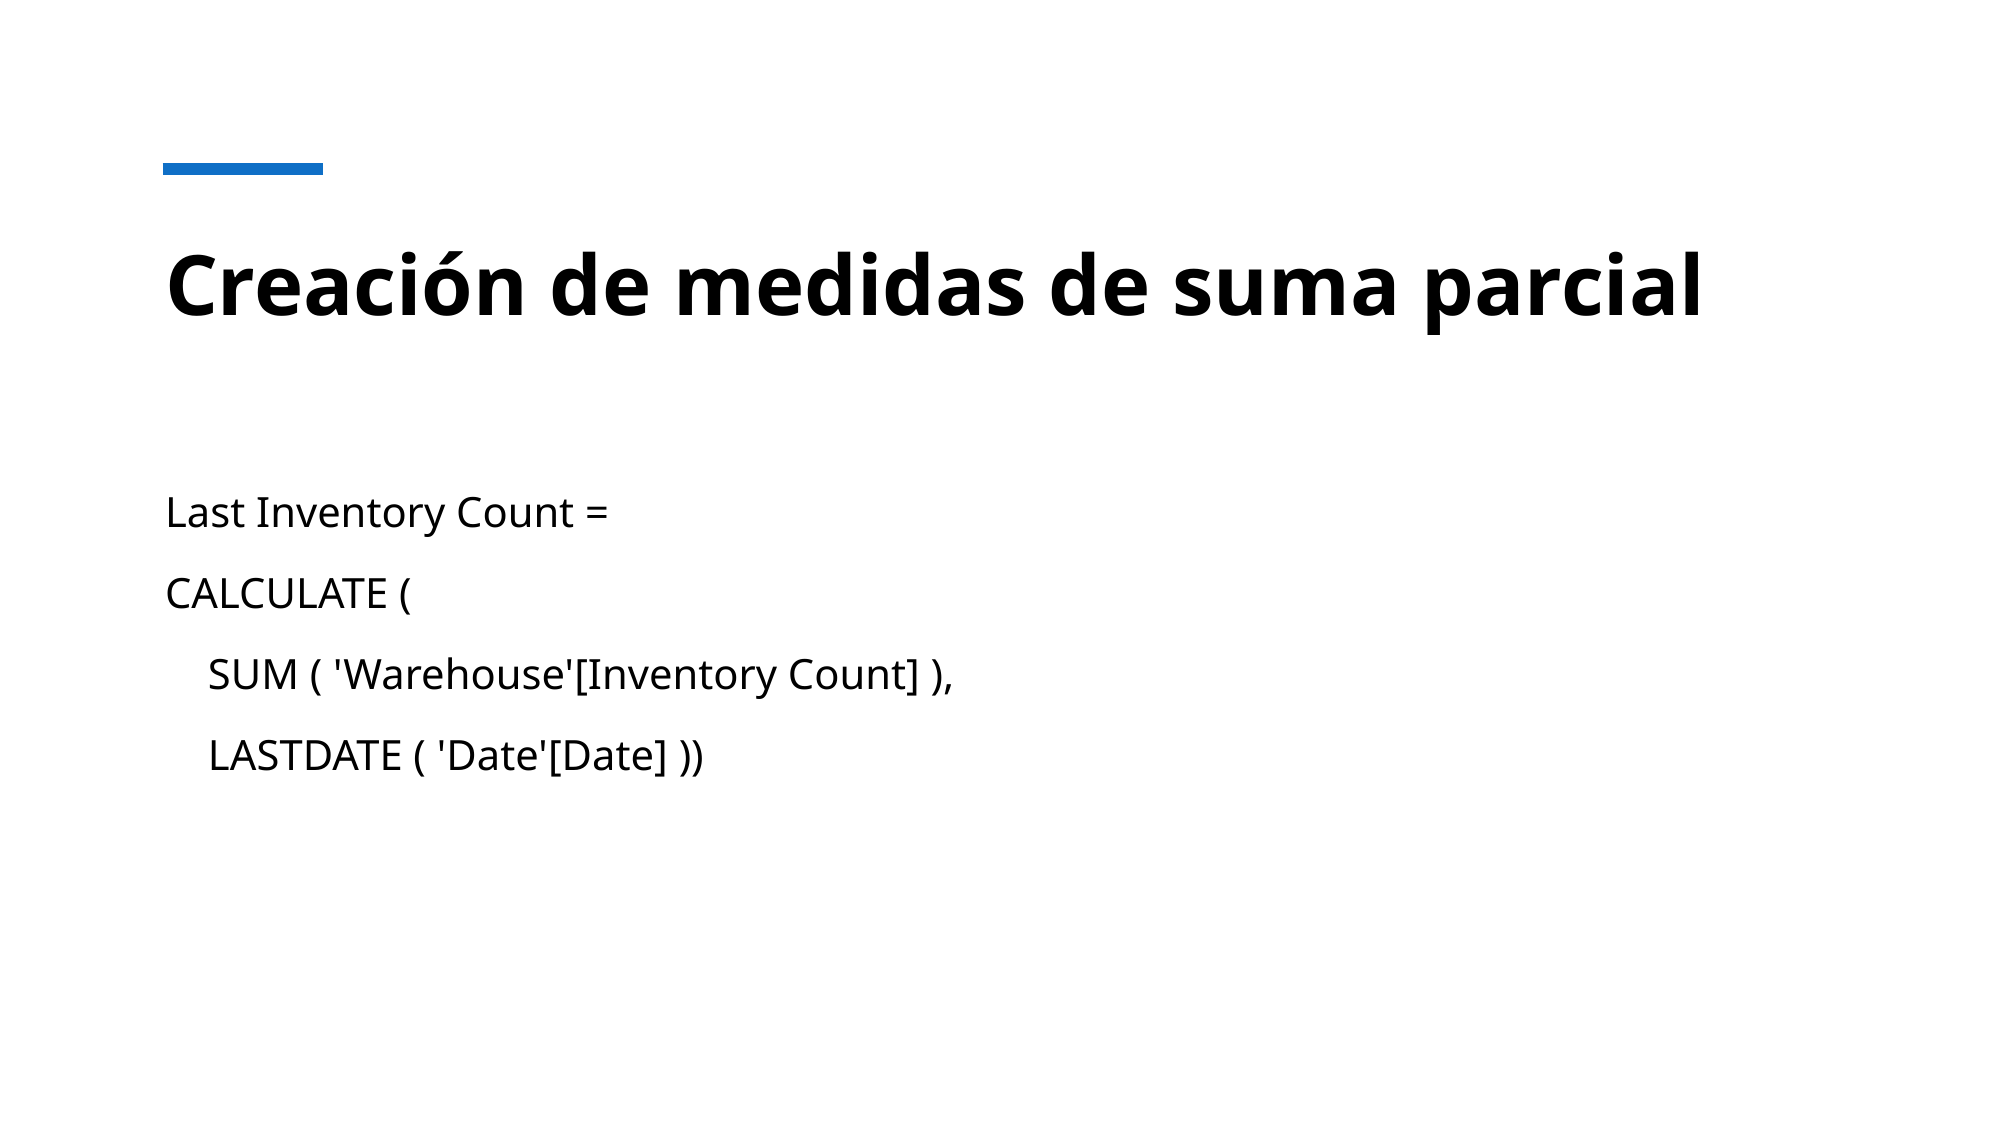

# Creación de medidas de suma parcial
Last Inventory Count =
CALCULATE (
 SUM ( 'Warehouse'[Inventory Count] ),
 LASTDATE ( 'Date'[Date] ))